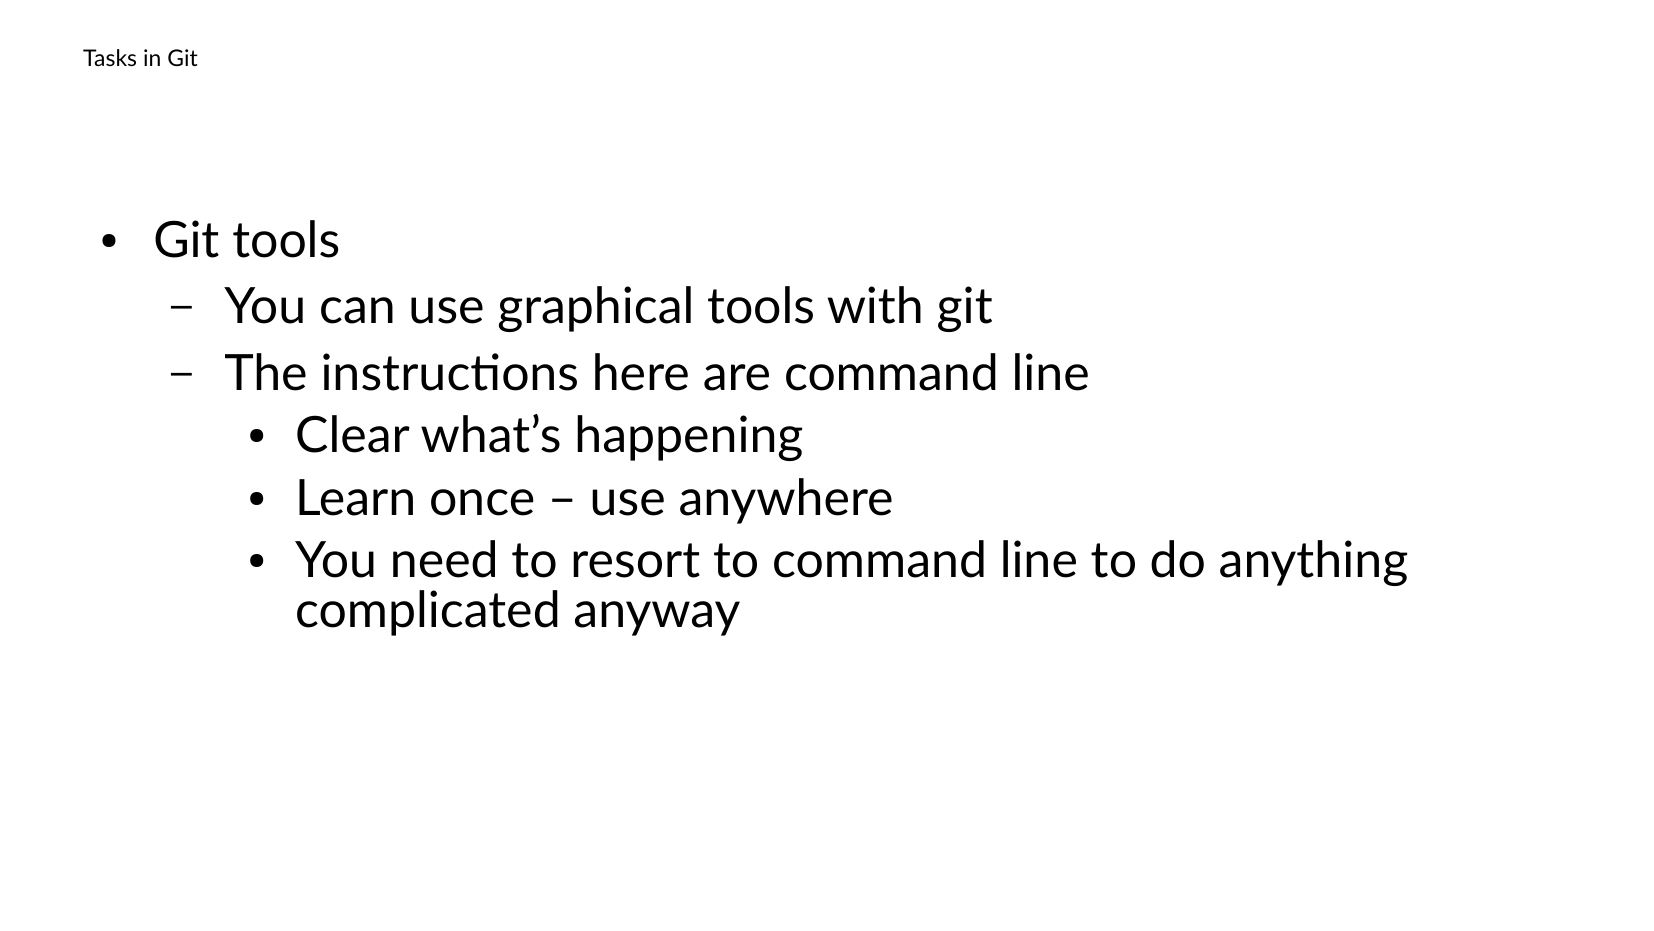

# Tasks in Git
Git tools
You can use graphical tools with git
The instructions here are command line
Clear what’s happening
Learn once – use anywhere
You need to resort to command line to do anything complicated anyway